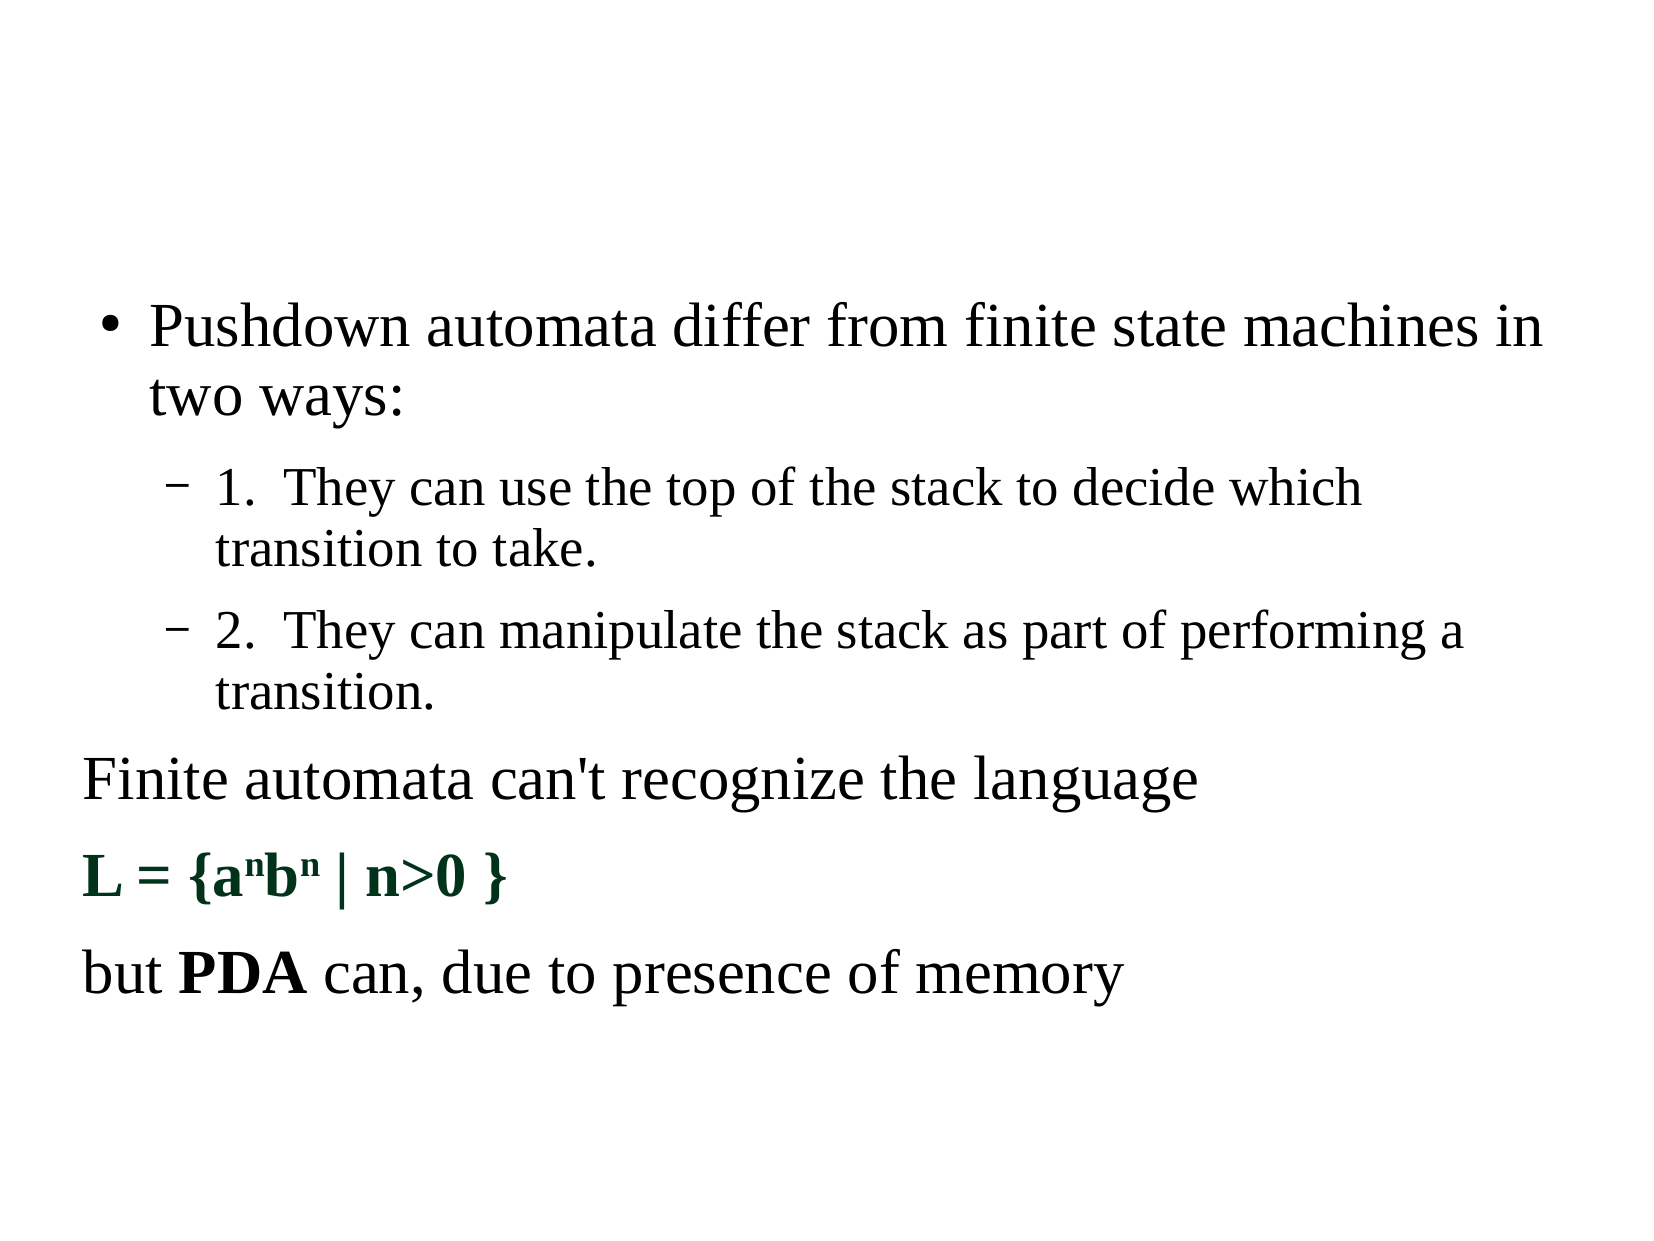

#
Pushdown automata differ from finite state machines in two ways:
1. They can use the top of the stack to decide which transition to take.
2. They can manipulate the stack as part of performing a transition.
Finite automata can't recognize the language
L = {anbn | n>0 }
but PDA can, due to presence of memory